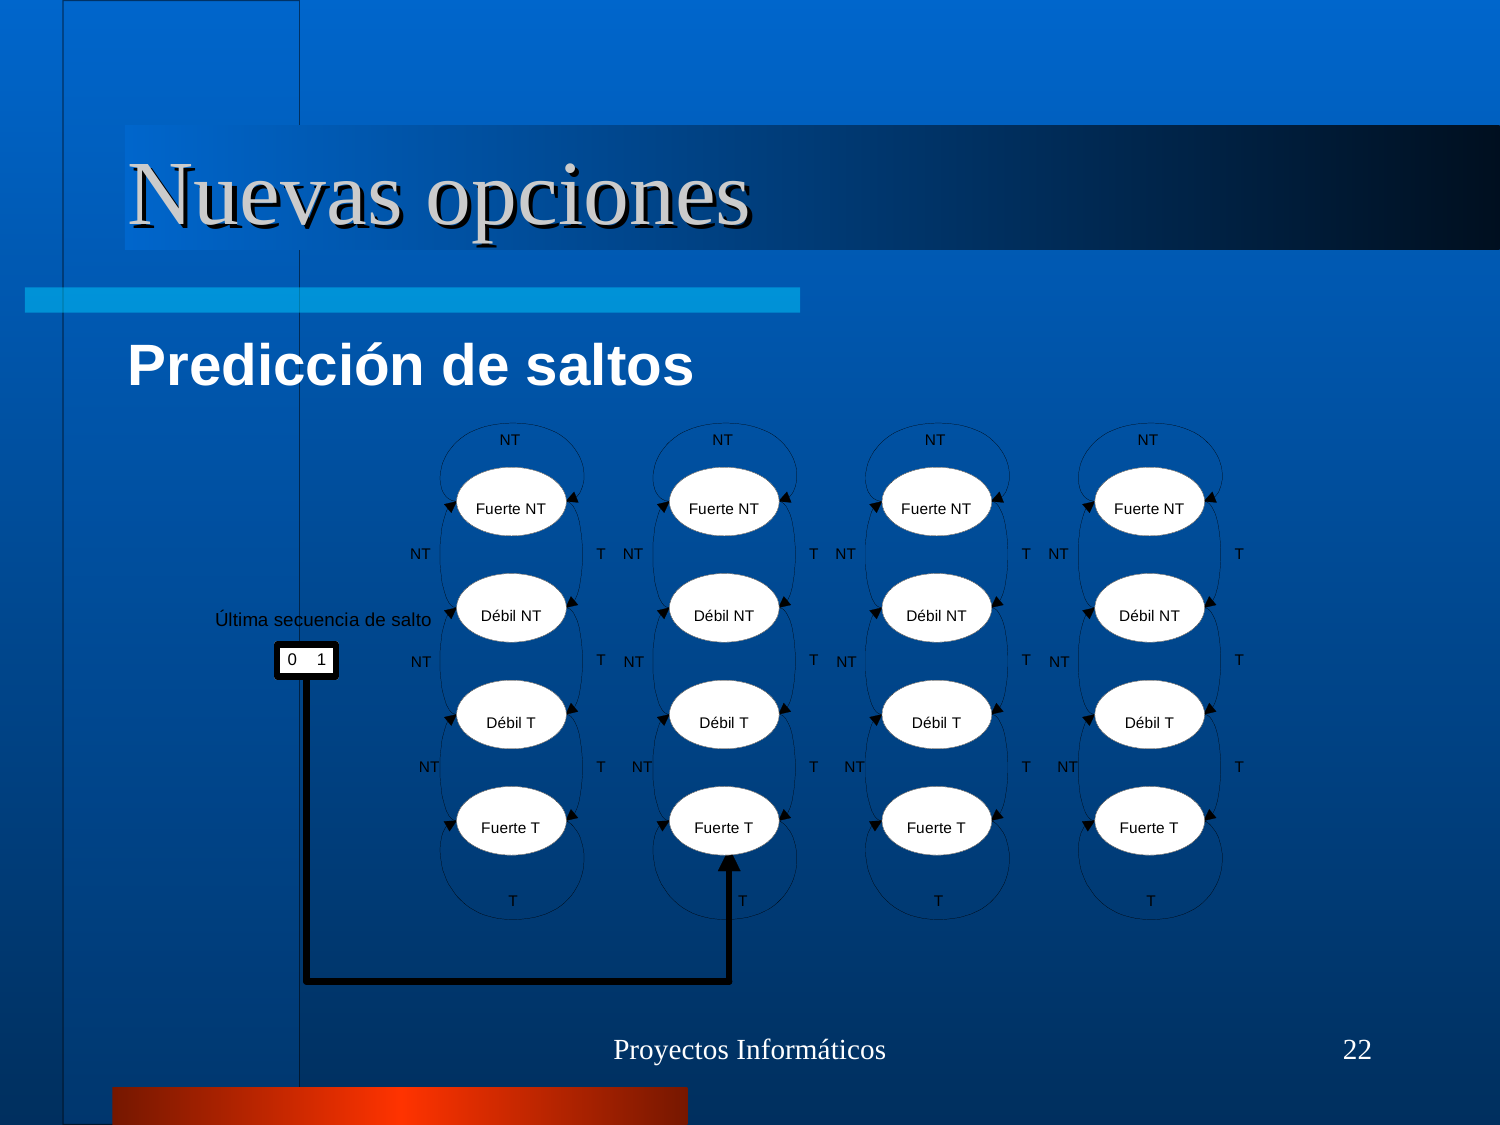

# Nuevas opciones
Predicción de saltos
Proyectos Informáticos
22